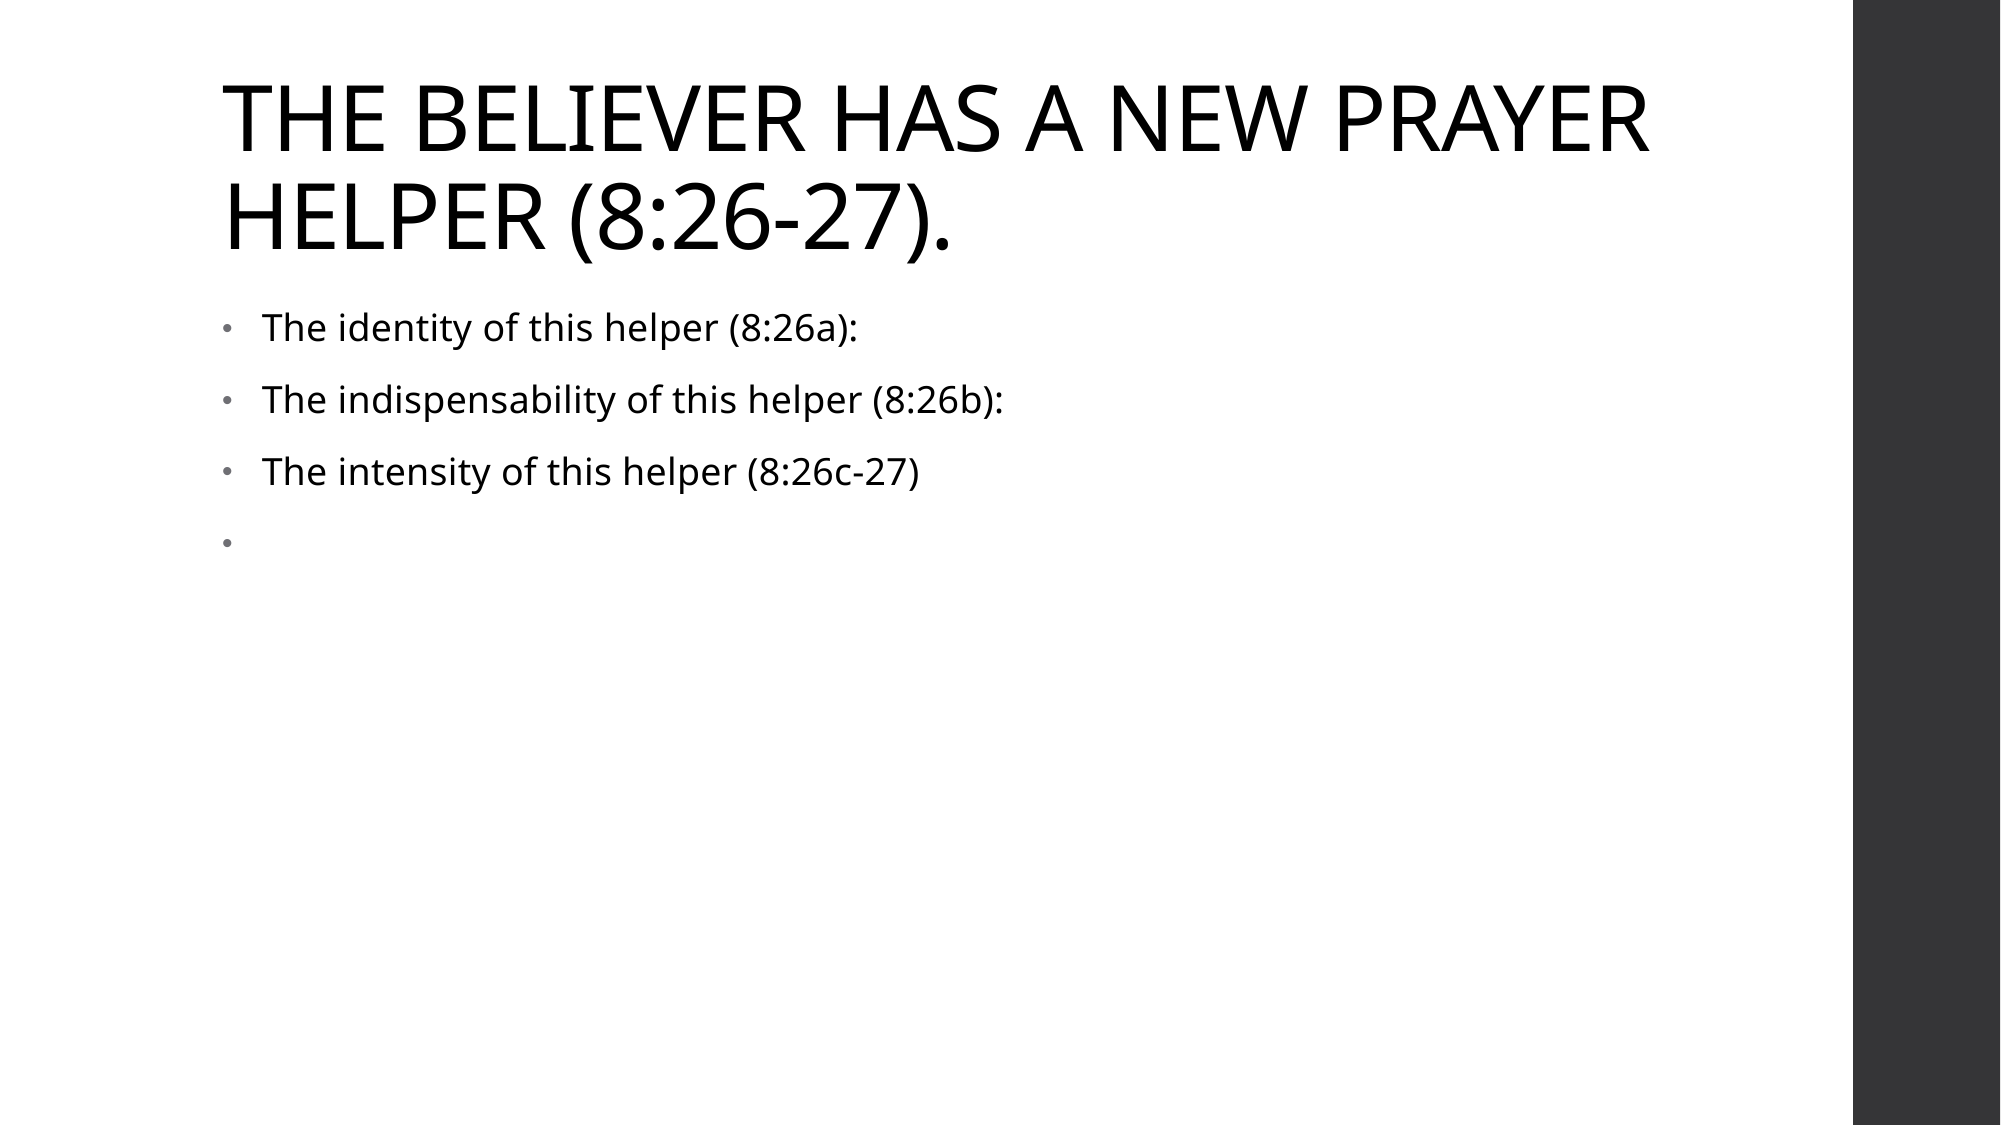

# THE BELIEVER HAS A NEW PRAYER HELPER (8:26-27).
 The identity of this helper (8:26a):
 The indispensability of this helper (8:26b):
 The intensity of this helper (8:26c-27)